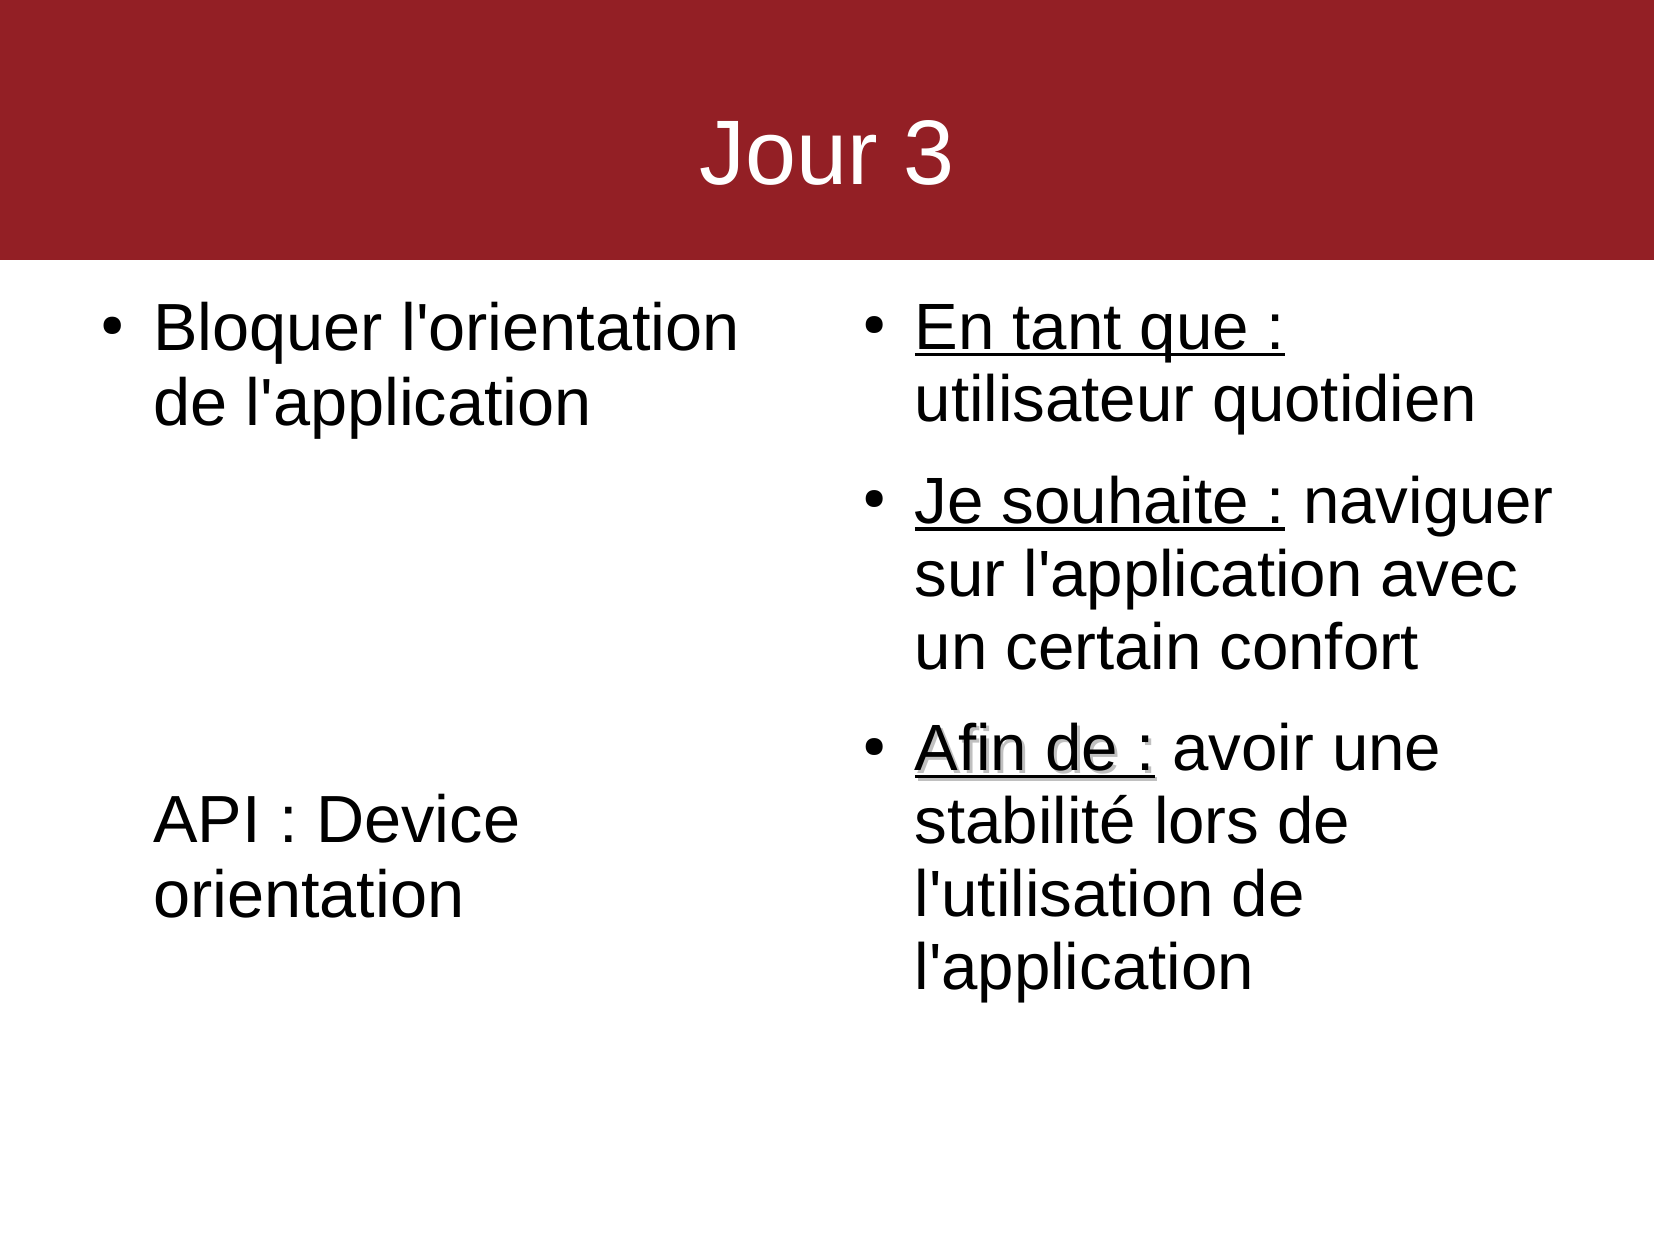

# Jour 3
Bloquer l'orientation de l'application
API : Device orientation
En tant que : utilisateur quotidien
Je souhaite : naviguer sur l'application avec un certain confort
Afin de : avoir une stabilité lors de l'utilisation de l'application